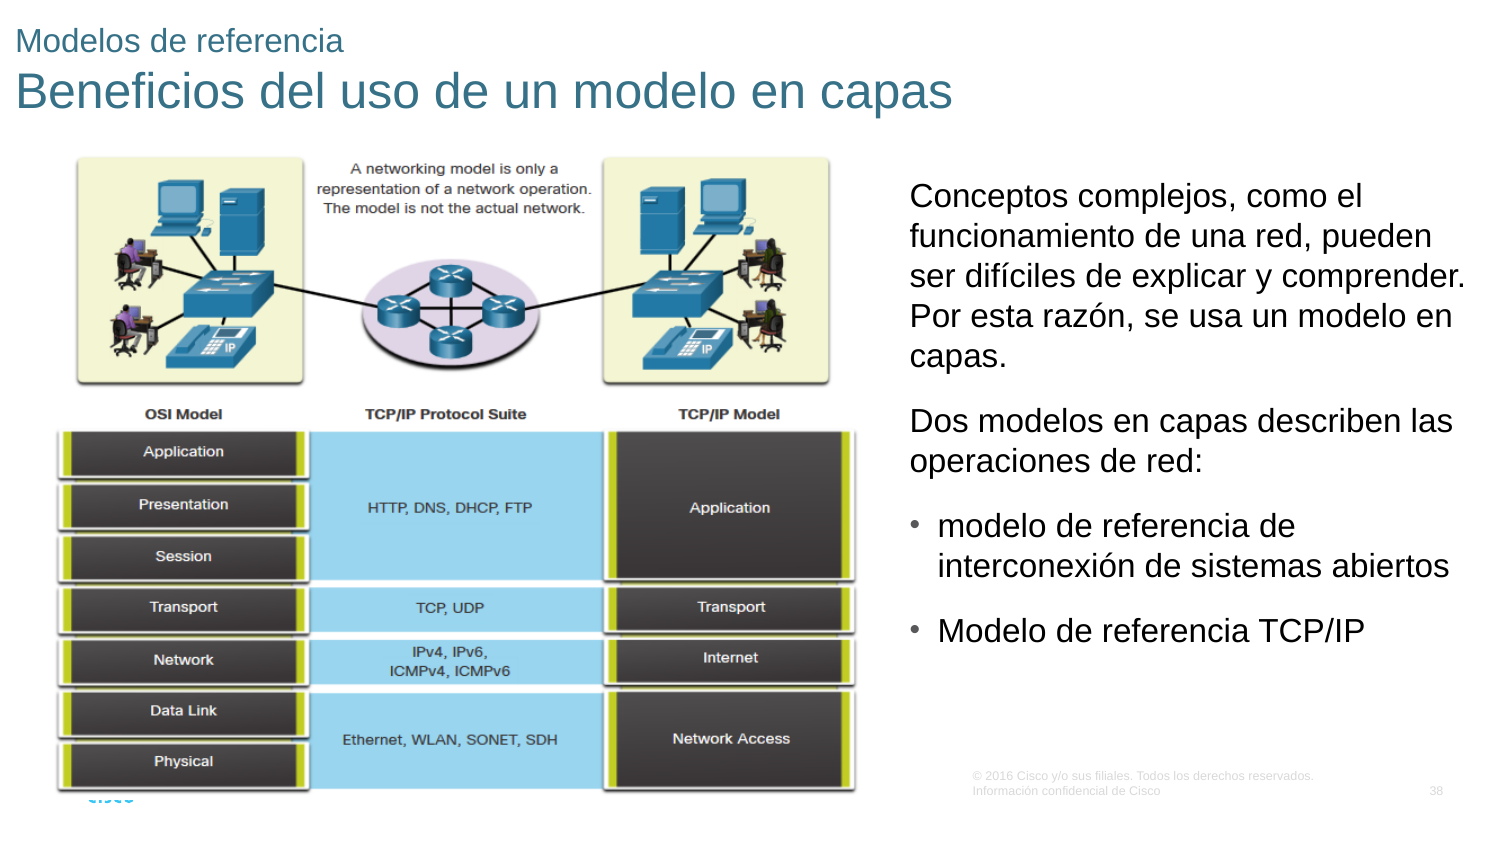

# Modelos de referencia Beneficios del uso de un modelo en capas
Conceptos complejos, como el funcionamiento de una red, pueden ser difíciles de explicar y comprender. Por esta razón, se usa un modelo en capas.
Dos modelos en capas describen las operaciones de red:
modelo de referencia de interconexión de sistemas abiertos
Modelo de referencia TCP/IP